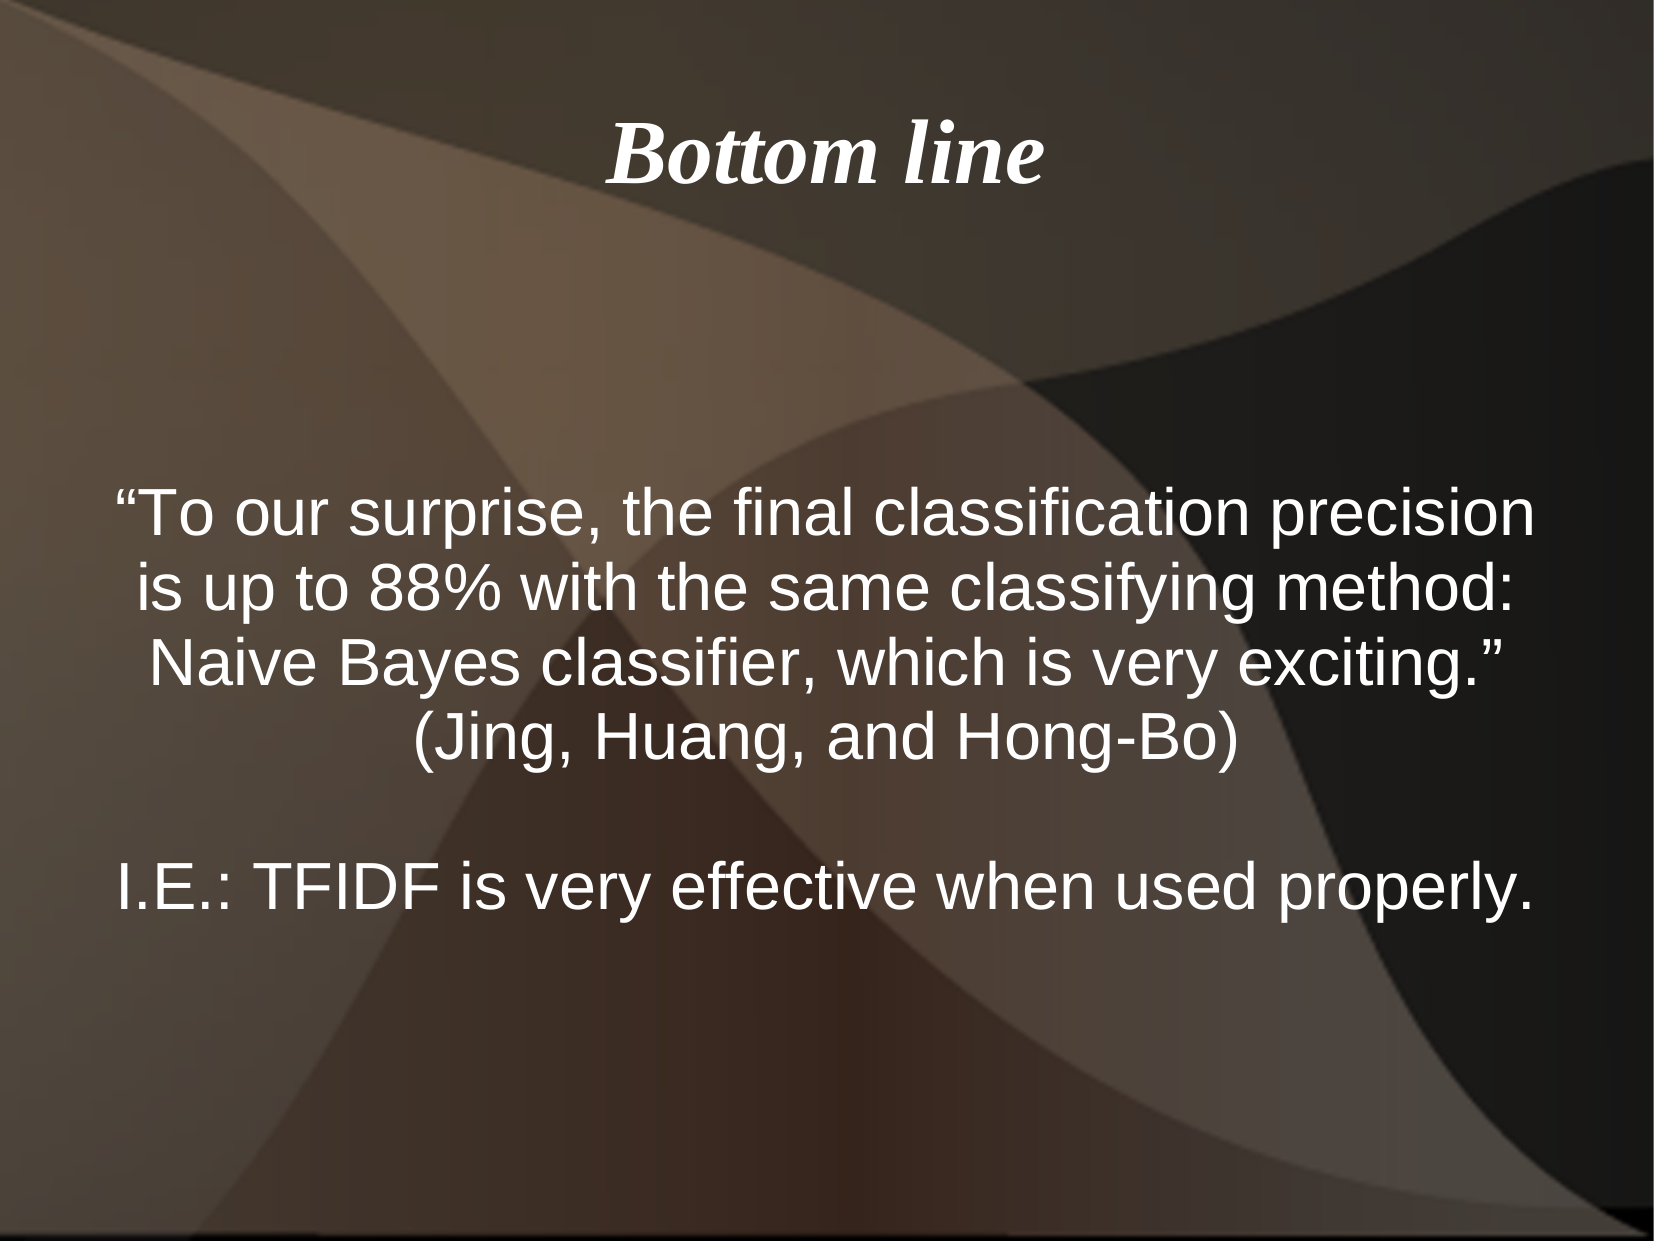

# Bottom line
“To our surprise, the final classification precision is up to 88% with the same classifying method: Naive Bayes classifier, which is very exciting.” (Jing, Huang, and Hong-Bo)
I.E.: TFIDF is very effective when used properly.